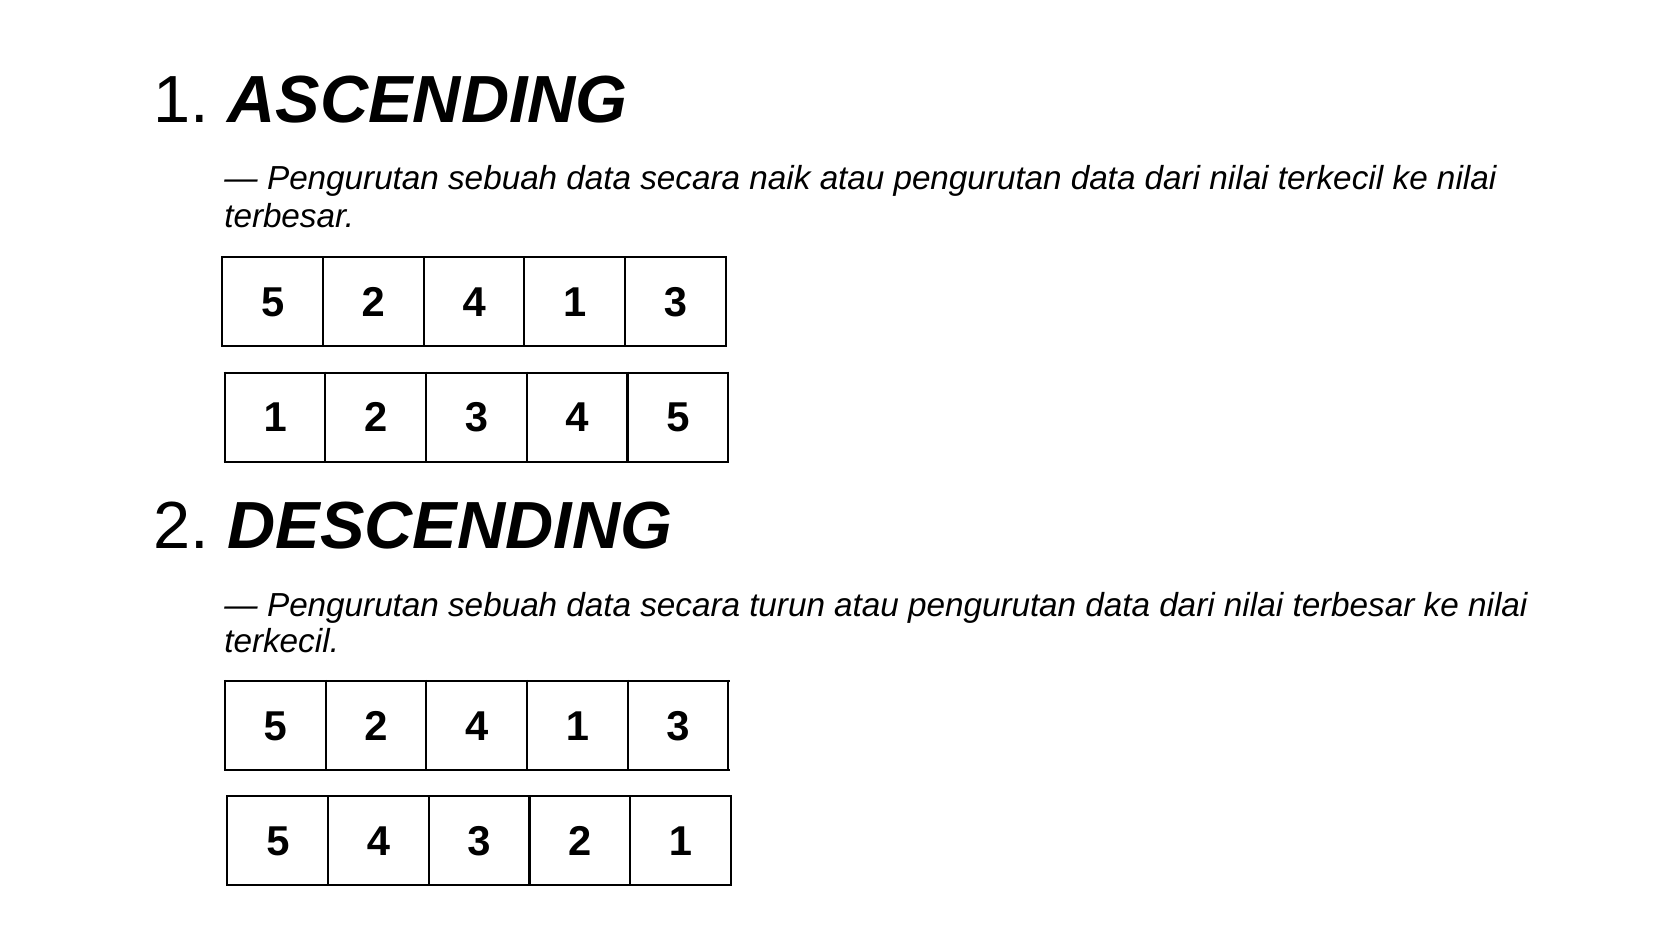

# 1. ASCENDING
— Pengurutan sebuah data secara naik atau pengurutan data dari nilai terkecil ke nilai terbesar.
| 5 | 2 | 4 | 1 | 3 |
| --- | --- | --- | --- | --- |
| 1 | 2 | 3 | 4 | 5 |
| --- | --- | --- | --- | --- |
2. DESCENDING
— Pengurutan sebuah data secara turun atau pengurutan data dari nilai terbesar ke nilai terkecil.
| 5 | 2 | 4 | 1 | 3 |
| --- | --- | --- | --- | --- |
| 5 | 4 | 3 | 2 | 1 |
| --- | --- | --- | --- | --- |